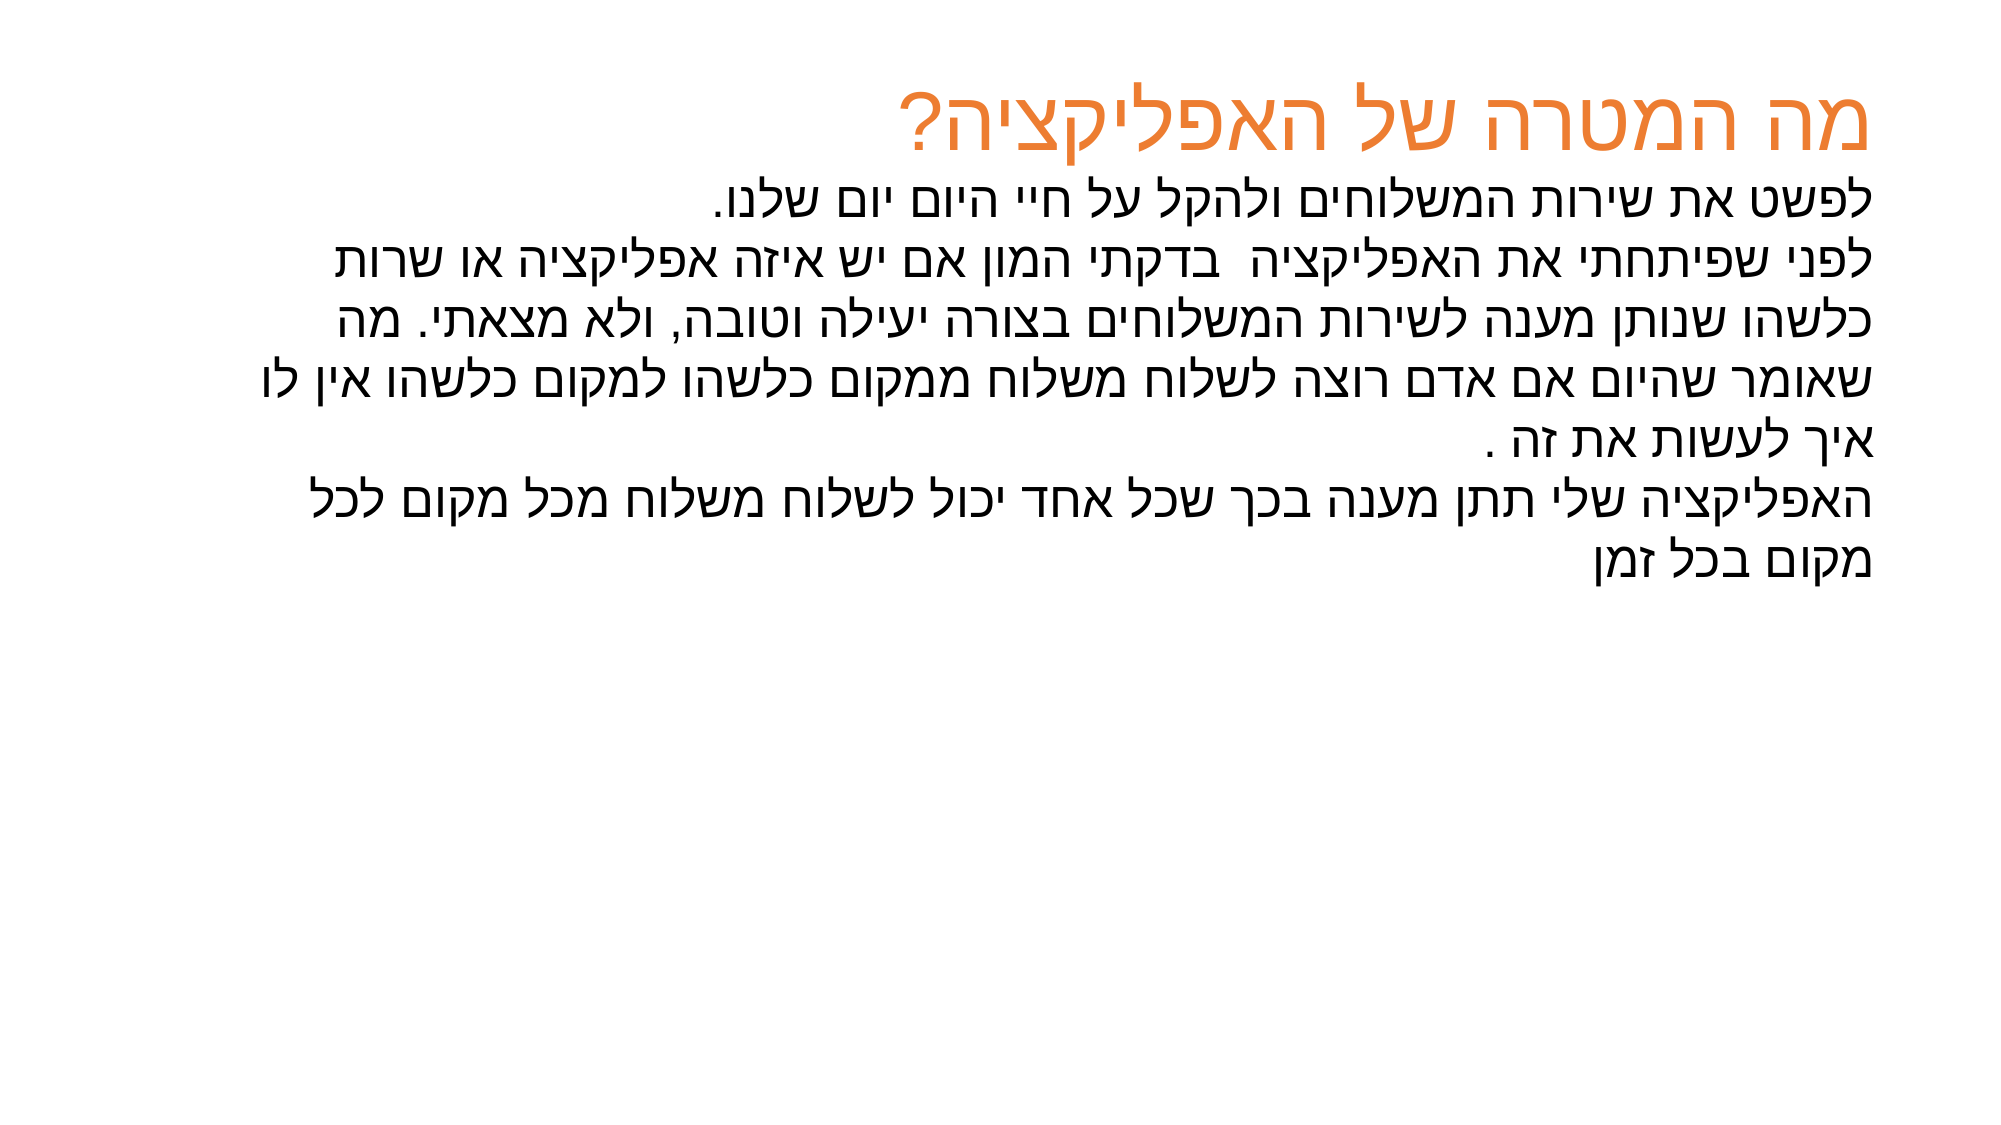

מה המטרה של האפליקציה?
לפשט את שירות המשלוחים ולהקל על חיי היום יום שלנו.
לפני שפיתחתי את האפליקציה בדקתי המון אם יש איזה אפליקציה או שרות כלשהו שנותן מענה לשירות המשלוחים בצורה יעילה וטובה, ולא מצאתי. מה שאומר שהיום אם אדם רוצה לשלוח משלוח ממקום כלשהו למקום כלשהו אין לו איך לעשות את זה .
האפליקציה שלי תתן מענה בכך שכל אחד יכול לשלוח משלוח מכל מקום לכל מקום בכל זמן